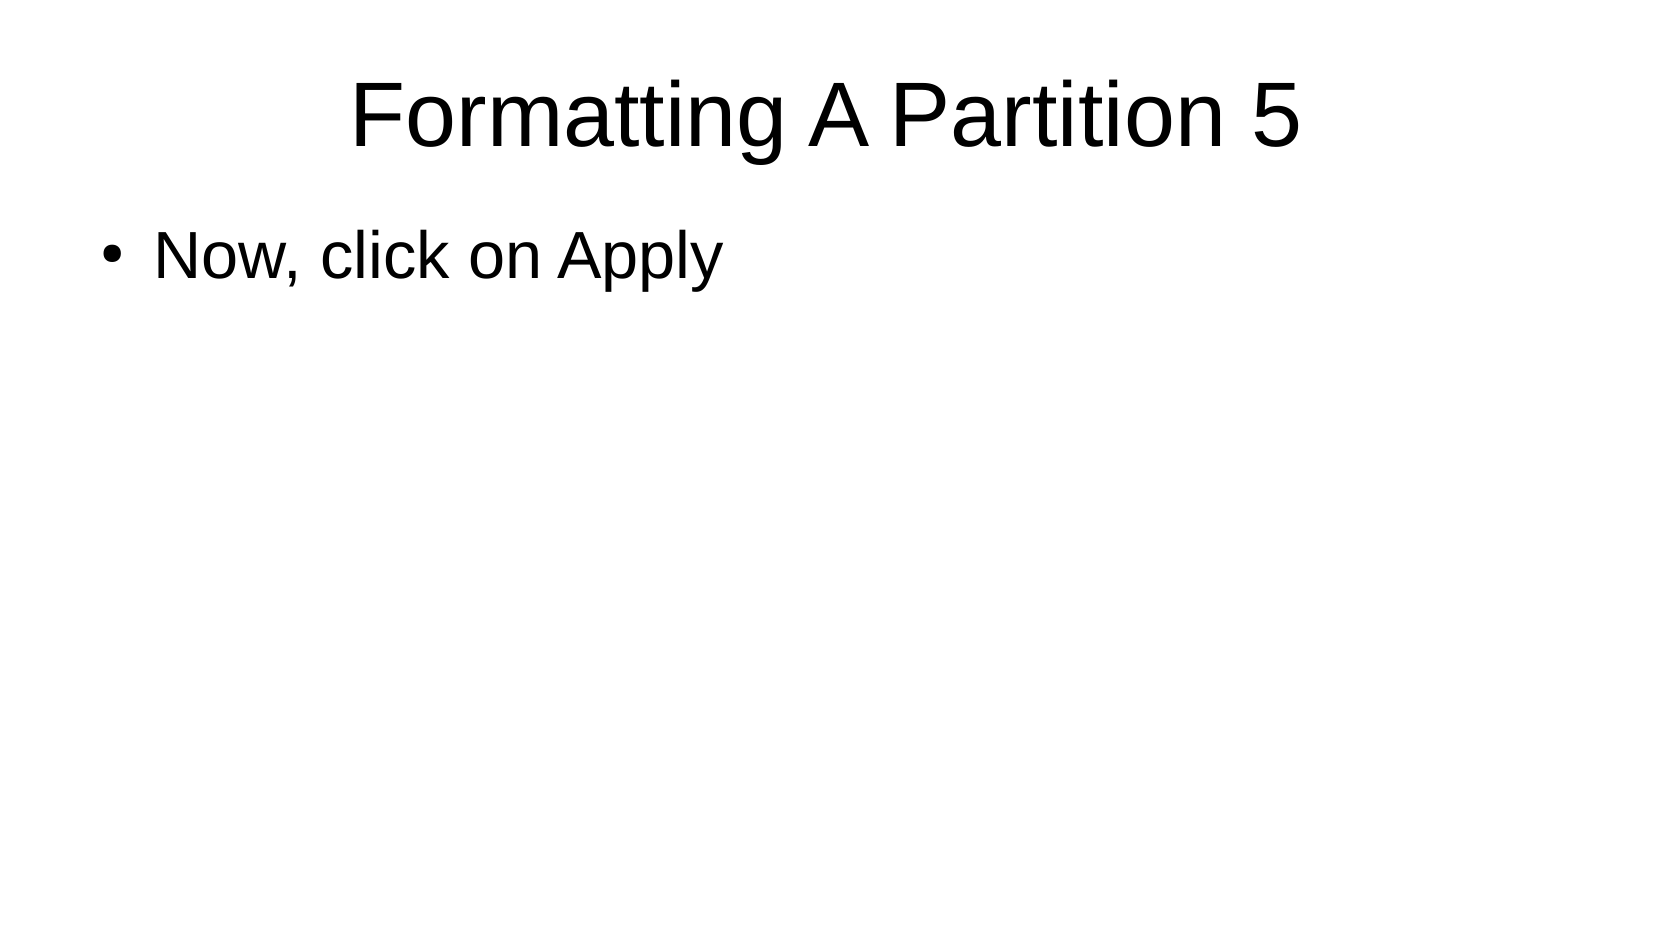

# Formatting A Partition 5
Now, click on Apply